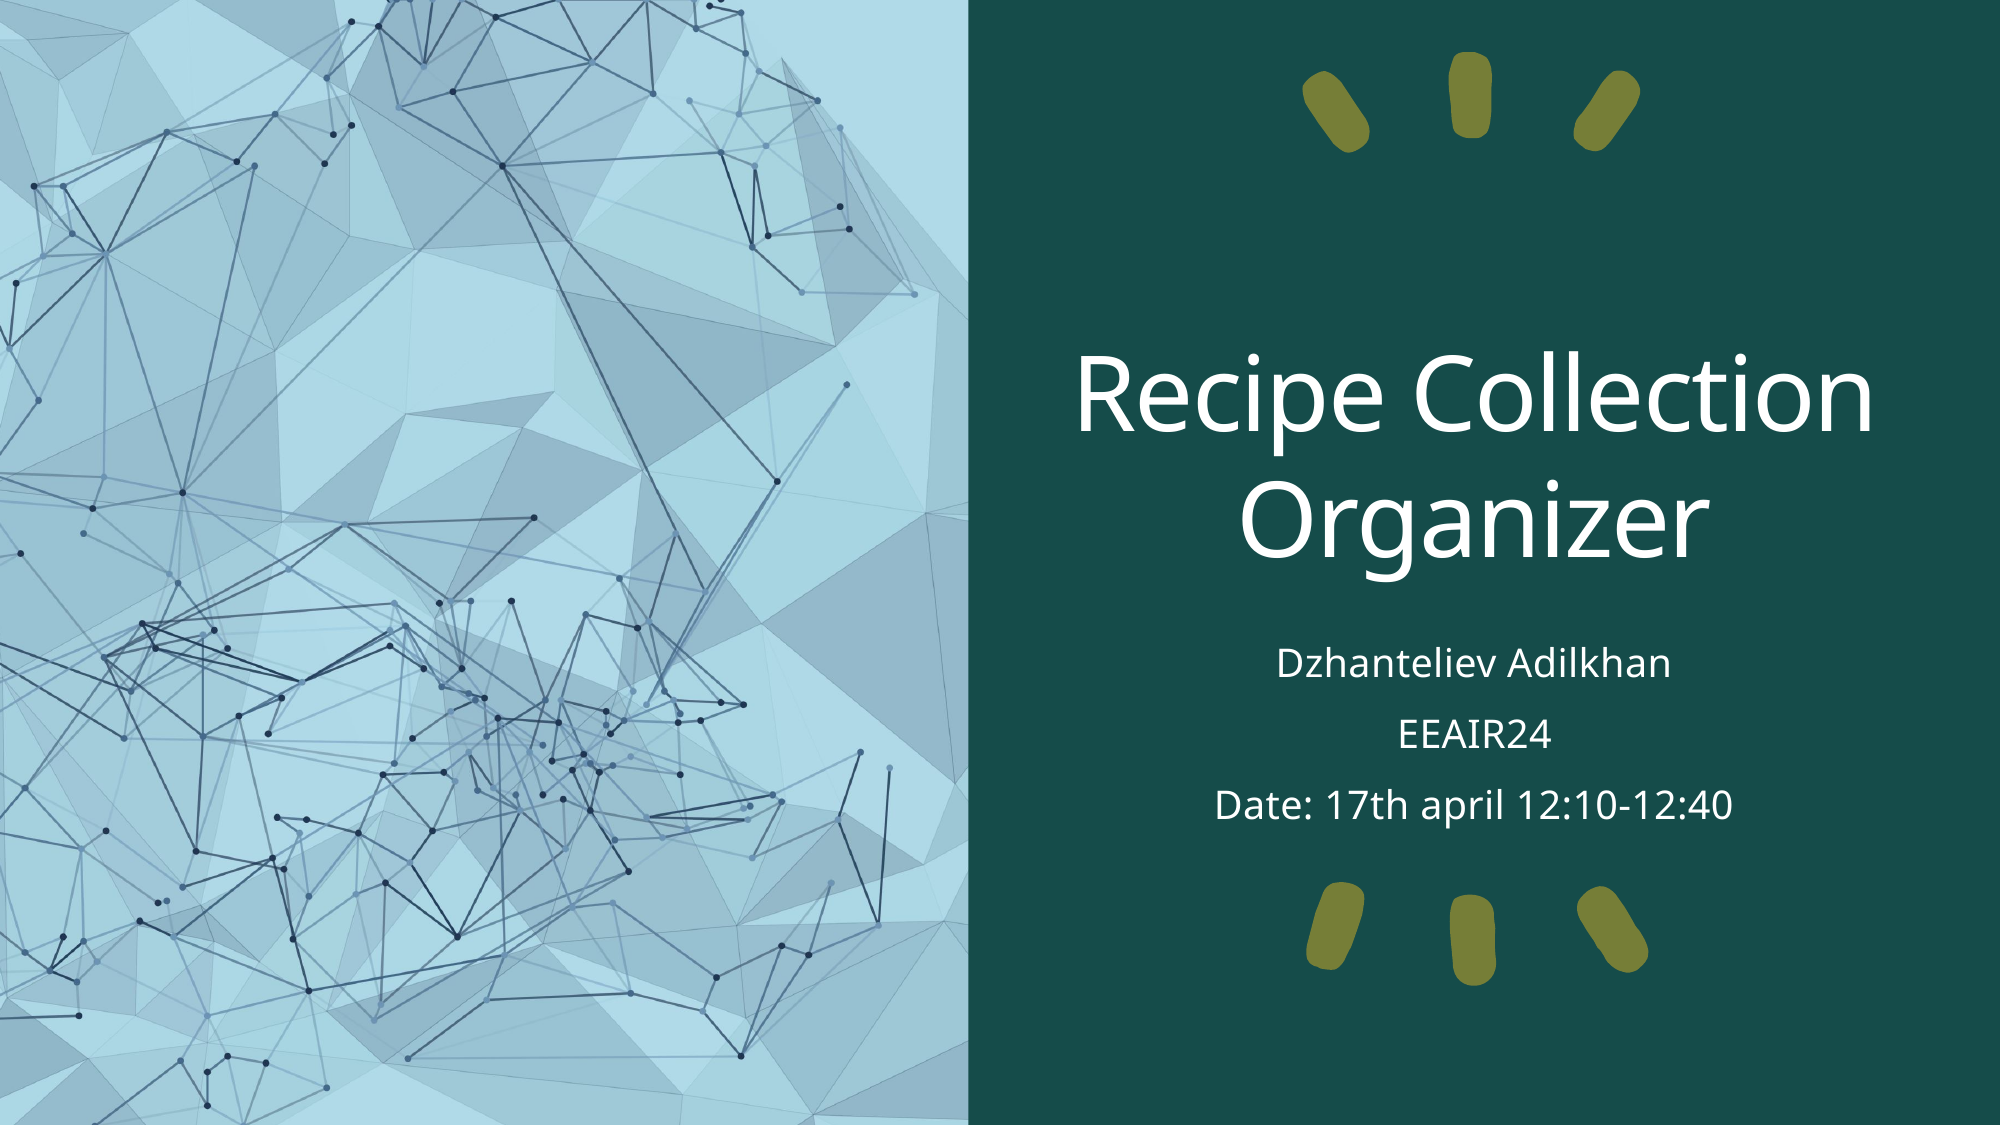

# Recipe Collection Organizer
Dzhanteliev Adilkhan
EEAIR24
Date: 17th april 12:10-12:40